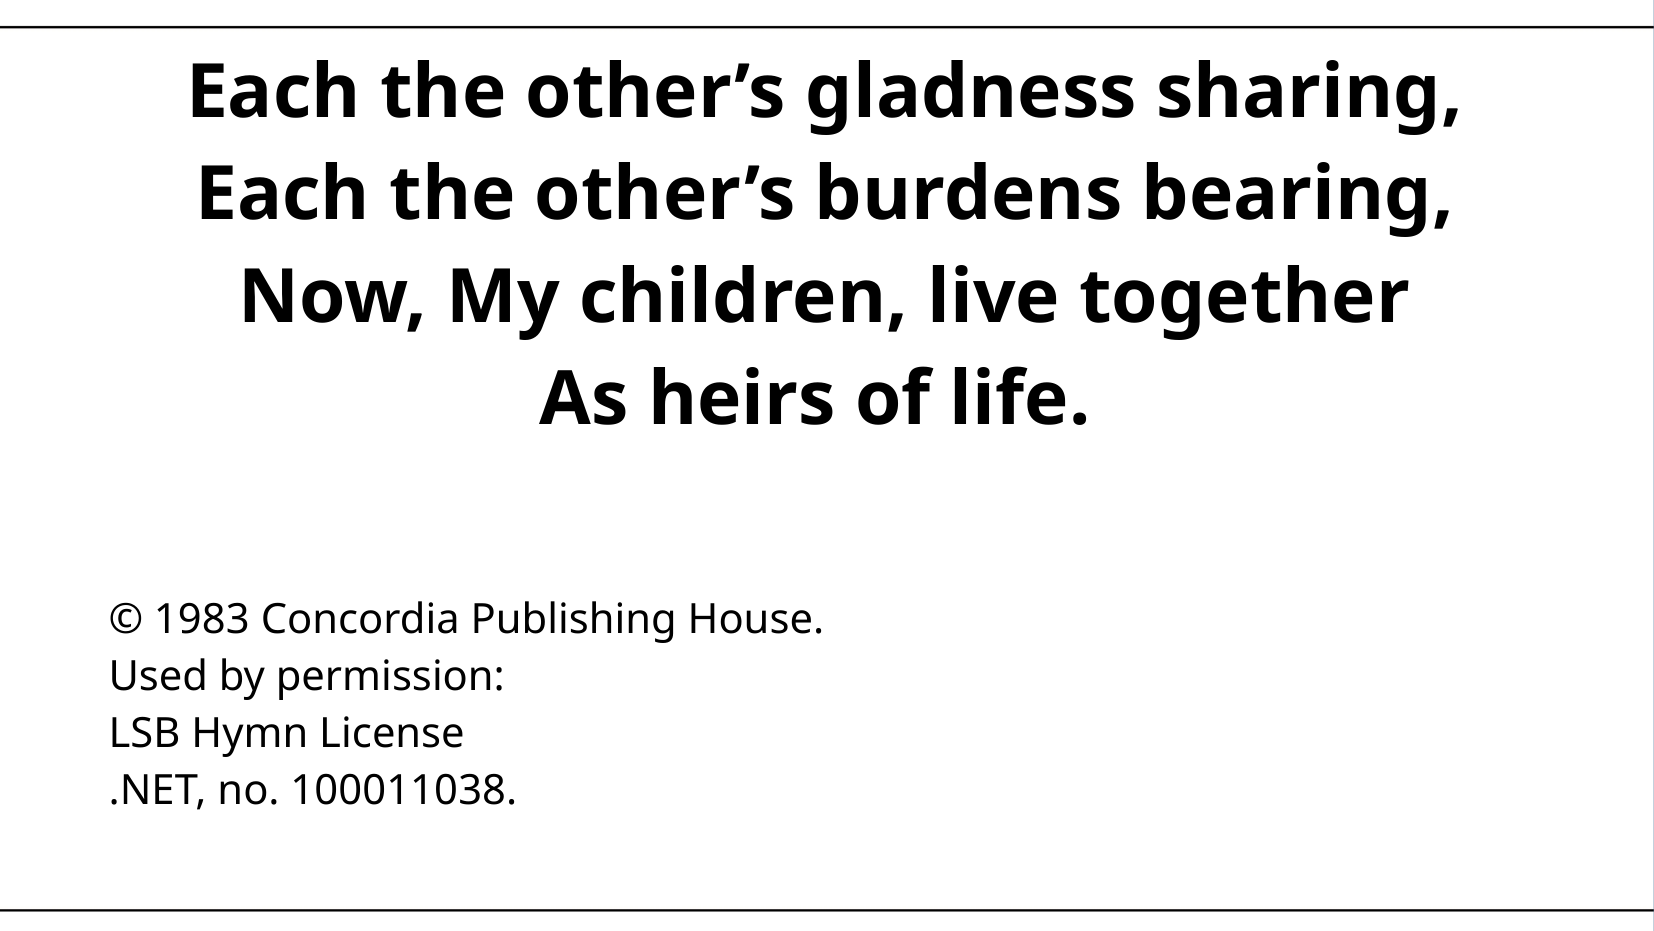

Each the other’s gladness sharing,
Each the other’s burdens bearing,
Now, My children, live together
As heirs of life.
© 1983 Concordia Publishing House.
Used by permission:
LSB Hymn License
.NET, no. 100011038.